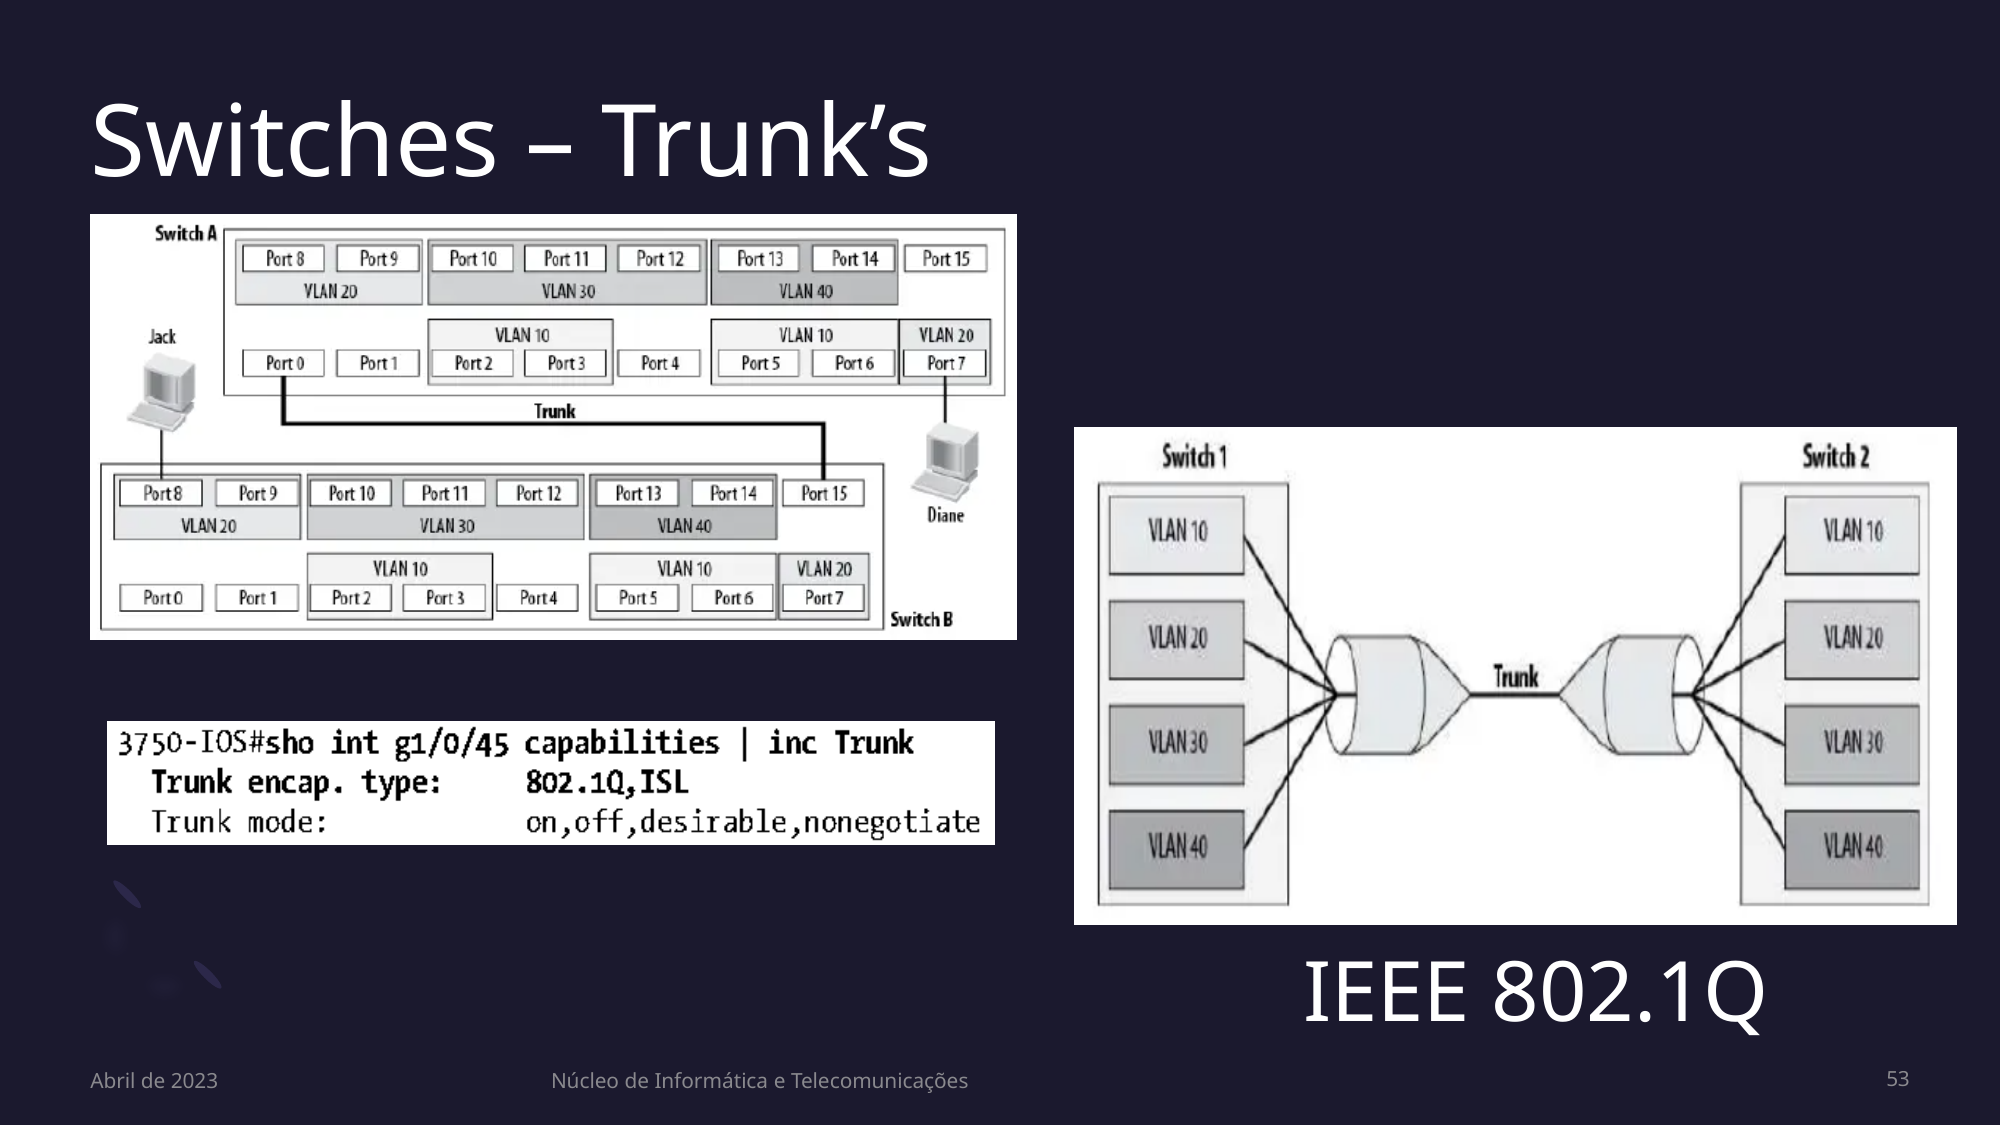

# Switches – Trunk’s
IEEE 802.1Q
Abril de 2023
Núcleo de Informática e Telecomunicações